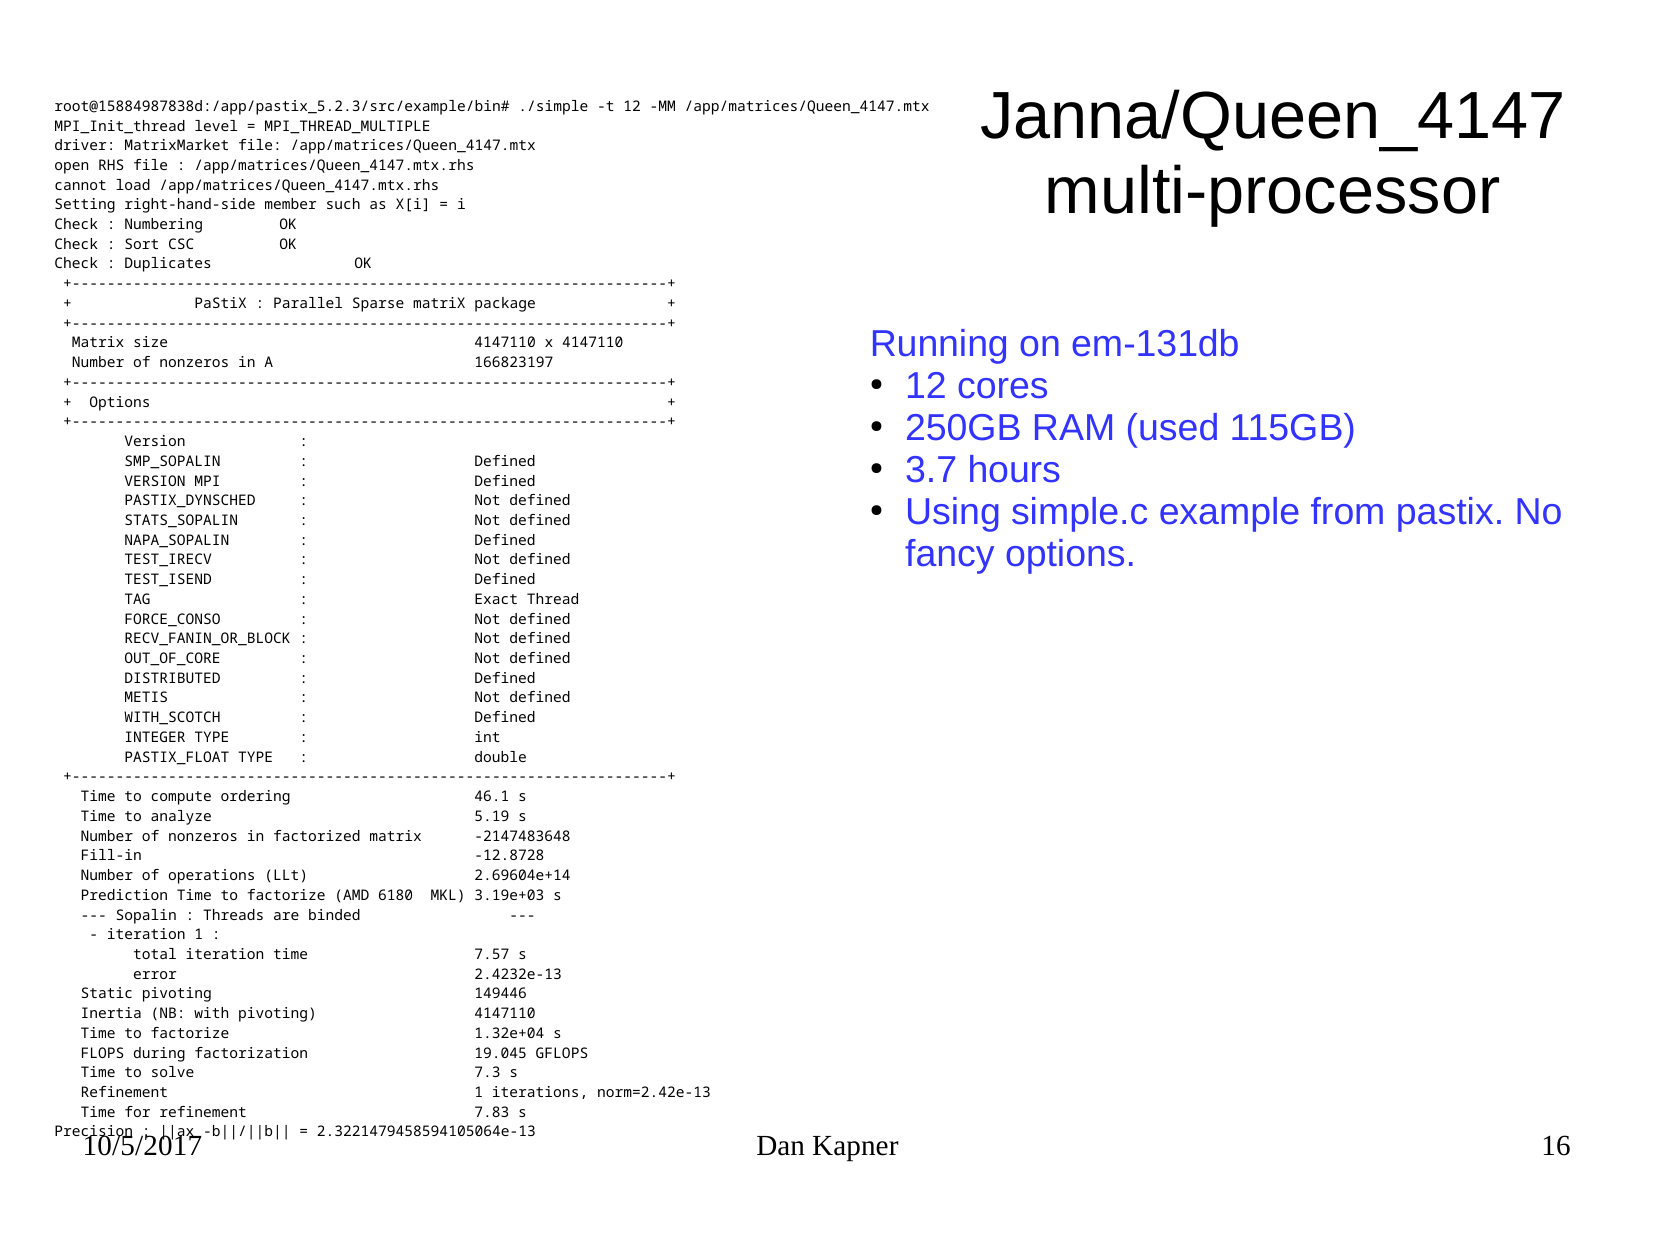

# Janna/Queen_4147 multi-processor
root@15884987838d:/app/pastix_5.2.3/src/example/bin# ./simple -t 12 -MM /app/matrices/Queen_4147.mtx
MPI_Init_thread level = MPI_THREAD_MULTIPLE
driver: MatrixMarket file: /app/matrices/Queen_4147.mtx
open RHS file : /app/matrices/Queen_4147.mtx.rhs
cannot load /app/matrices/Queen_4147.mtx.rhs
Setting right-hand-side member such as X[i] = i
Check : Numbering		OK
Check : Sort CSC		OK
Check : Duplicates		OK
 +--------------------------------------------------------------------+
 + PaStiX : Parallel Sparse matriX package +
 +--------------------------------------------------------------------+
 Matrix size 4147110 x 4147110
 Number of nonzeros in A 166823197
 +--------------------------------------------------------------------+
 + Options +
 +--------------------------------------------------------------------+
 Version :
 SMP_SOPALIN : Defined
 VERSION MPI : Defined
 PASTIX_DYNSCHED : Not defined
 STATS_SOPALIN : Not defined
 NAPA_SOPALIN : Defined
 TEST_IRECV : Not defined
 TEST_ISEND : Defined
 TAG : Exact Thread
 FORCE_CONSO : Not defined
 RECV_FANIN_OR_BLOCK : Not defined
 OUT_OF_CORE : Not defined
 DISTRIBUTED : Defined
 METIS : Not defined
 WITH_SCOTCH : Defined
 INTEGER TYPE : int
 PASTIX_FLOAT TYPE : double
 +--------------------------------------------------------------------+
 Time to compute ordering 46.1 s
 Time to analyze 5.19 s
 Number of nonzeros in factorized matrix -2147483648
 Fill-in -12.8728
 Number of operations (LLt) 2.69604e+14
 Prediction Time to factorize (AMD 6180 MKL) 3.19e+03 s
 --- Sopalin : Threads are binded ---
 - iteration 1 :
 total iteration time 7.57 s
 error 2.4232e-13
 Static pivoting 149446
 Inertia (NB: with pivoting) 4147110
 Time to factorize 1.32e+04 s
 FLOPS during factorization 19.045 GFLOPS
 Time to solve 7.3 s
 Refinement 1 iterations, norm=2.42e-13
 Time for refinement 7.83 s
Precision : ||ax -b||/||b|| = 2.3221479458594105064e-13
Running on em-131db
12 cores
250GB RAM (used 115GB)
3.7 hours
Using simple.c example from pastix. No fancy options.
10/5/2017
Dan Kapner
16